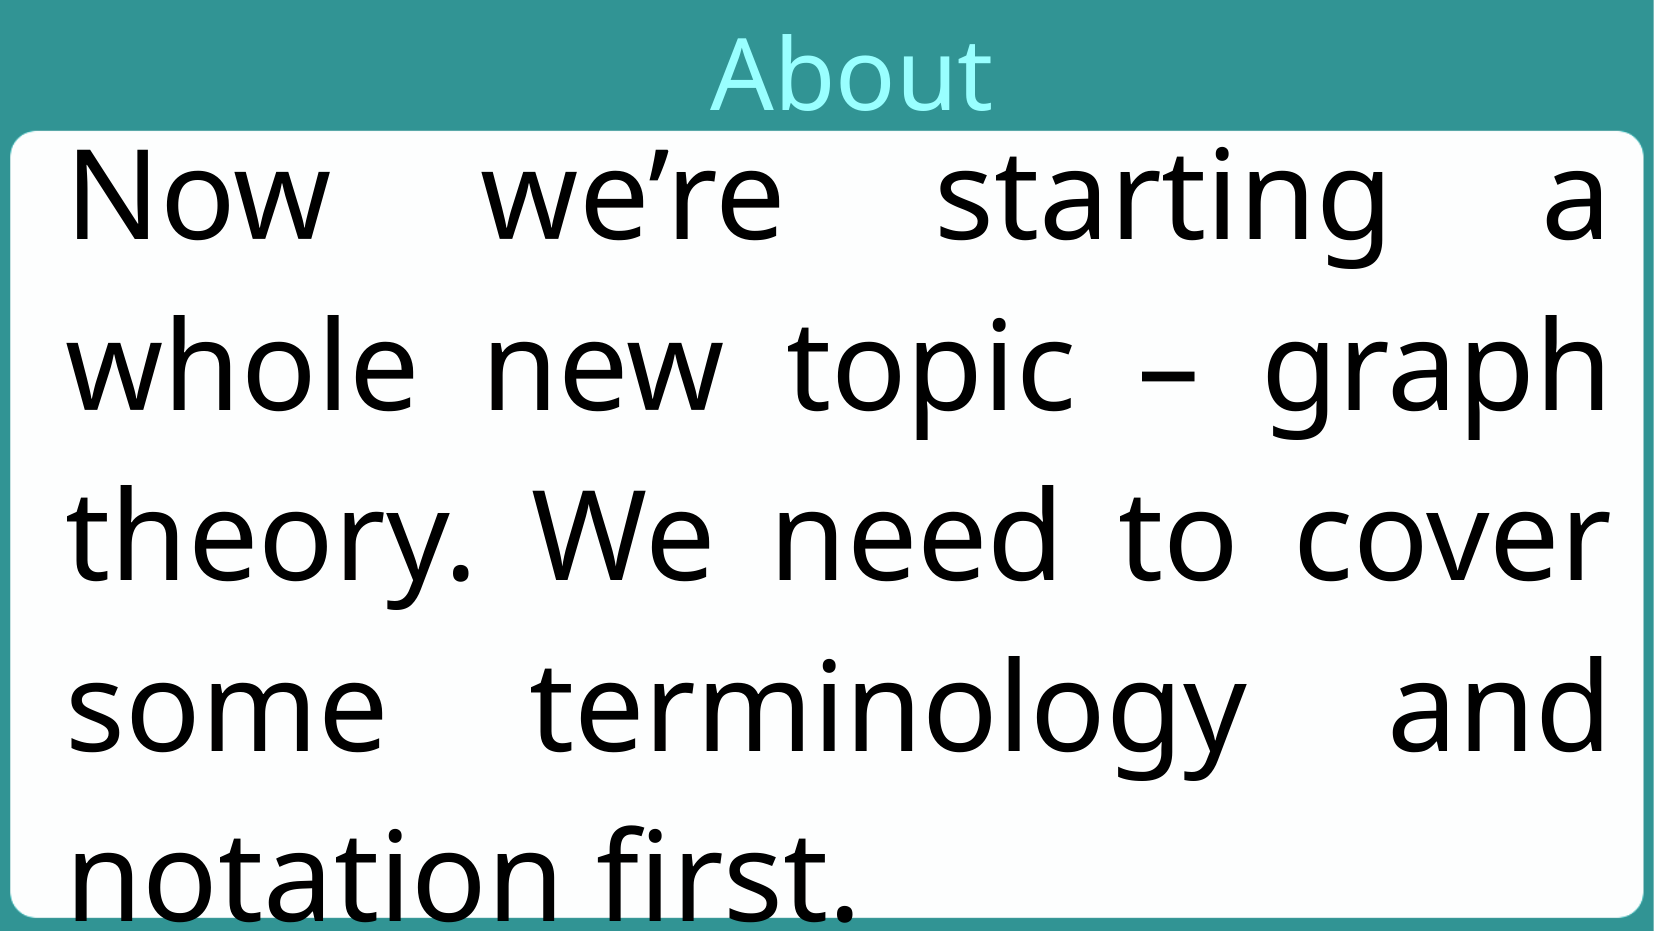

# About
Now we’re starting a whole new topic – graph theory. We need to cover some terminology and notation first.